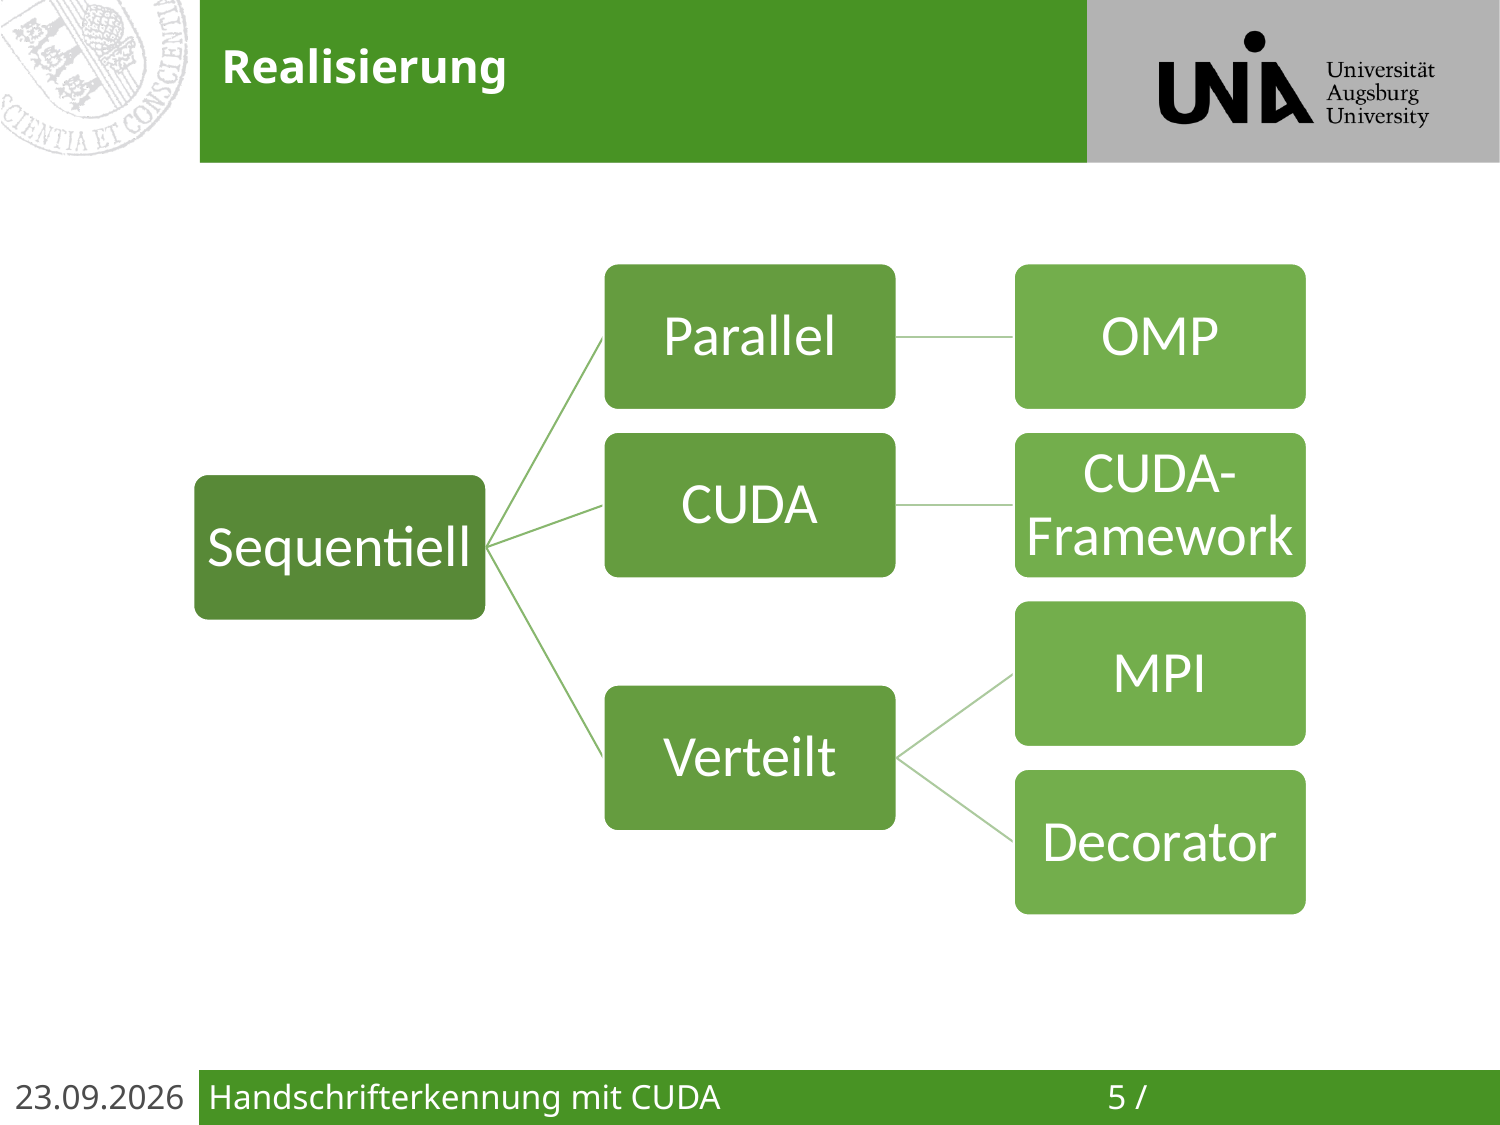

# Realisierung
Parallel
OMP
CUDA
CUDA-Framework
Sequentiell
MPI
Verteilt
Decorator
Handschrifterkennung mit CUDA